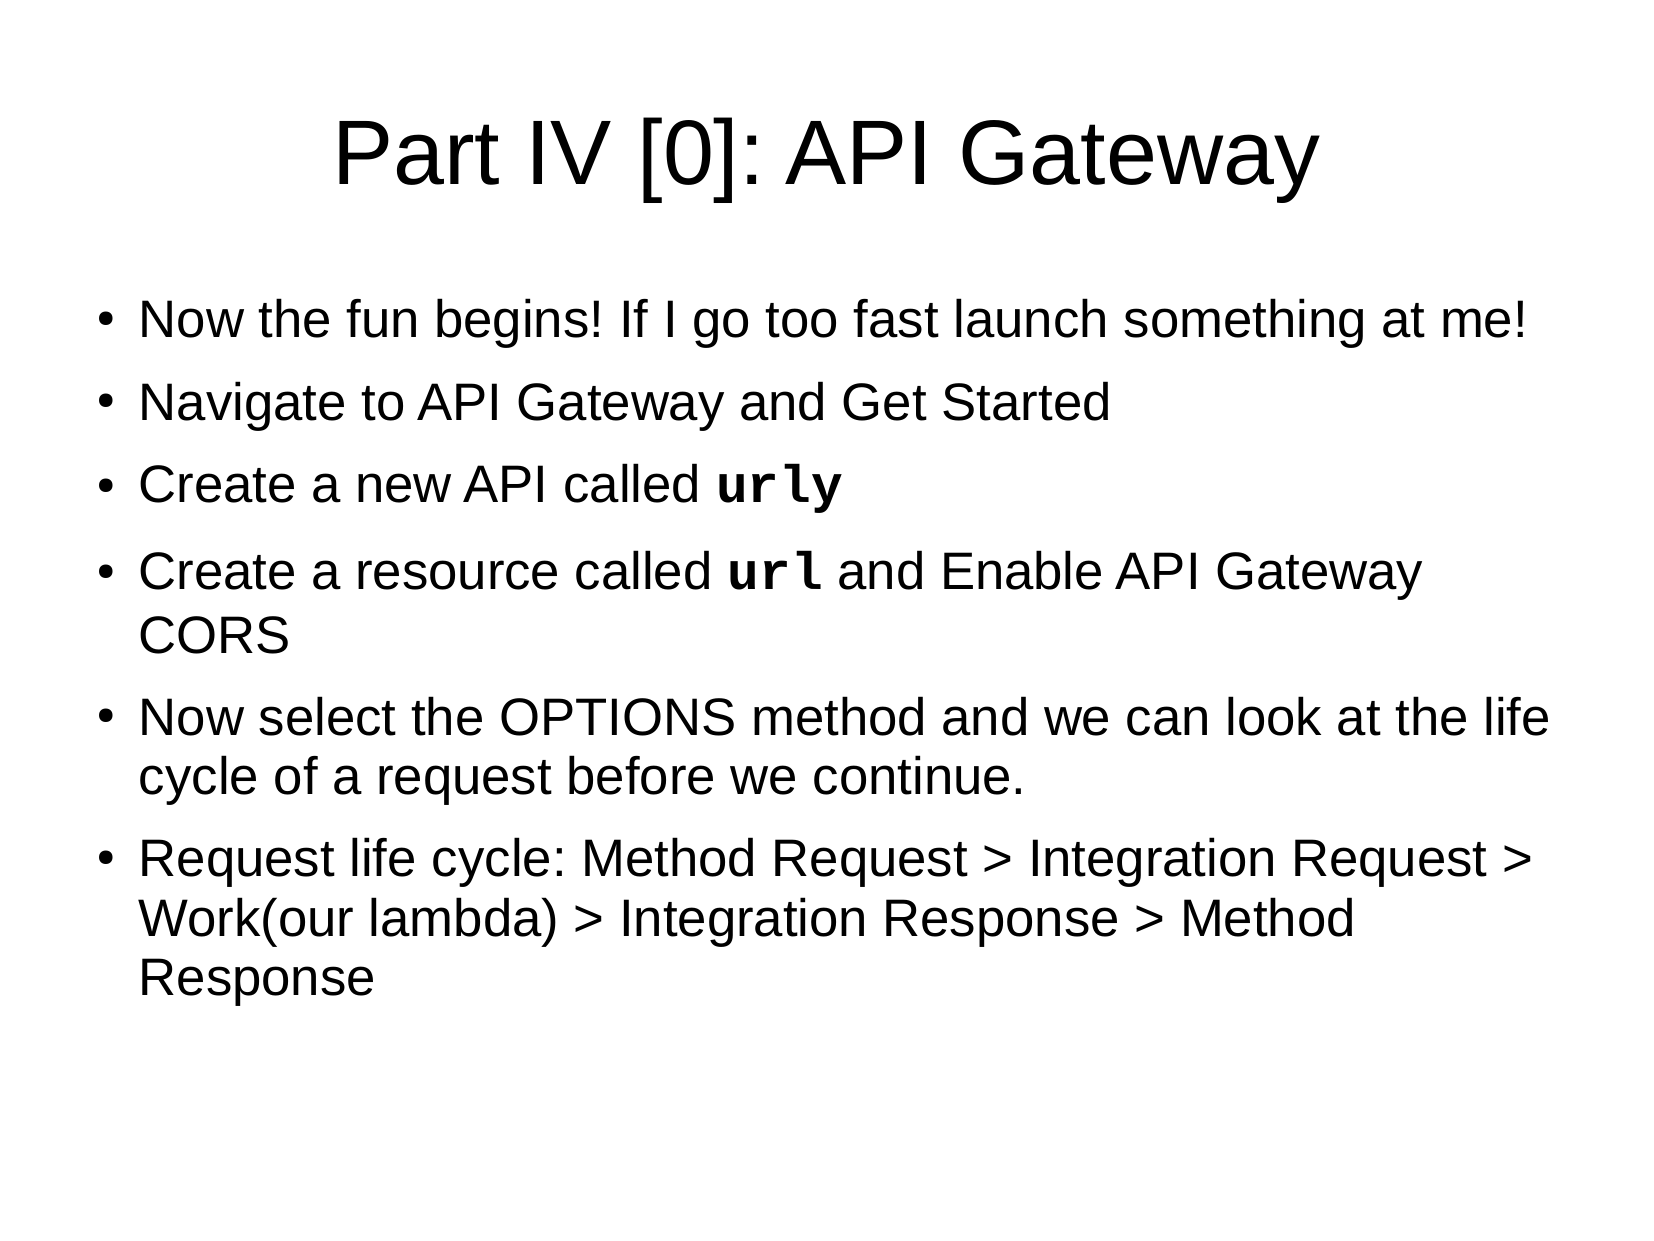

# Part IV [0]: API Gateway
Now the fun begins! If I go too fast launch something at me!
Navigate to API Gateway and Get Started
Create a new API called urly
Create a resource called url and Enable API Gateway CORS
Now select the OPTIONS method and we can look at the life cycle of a request before we continue.
Request life cycle: Method Request > Integration Request > Work(our lambda) > Integration Response > Method Response